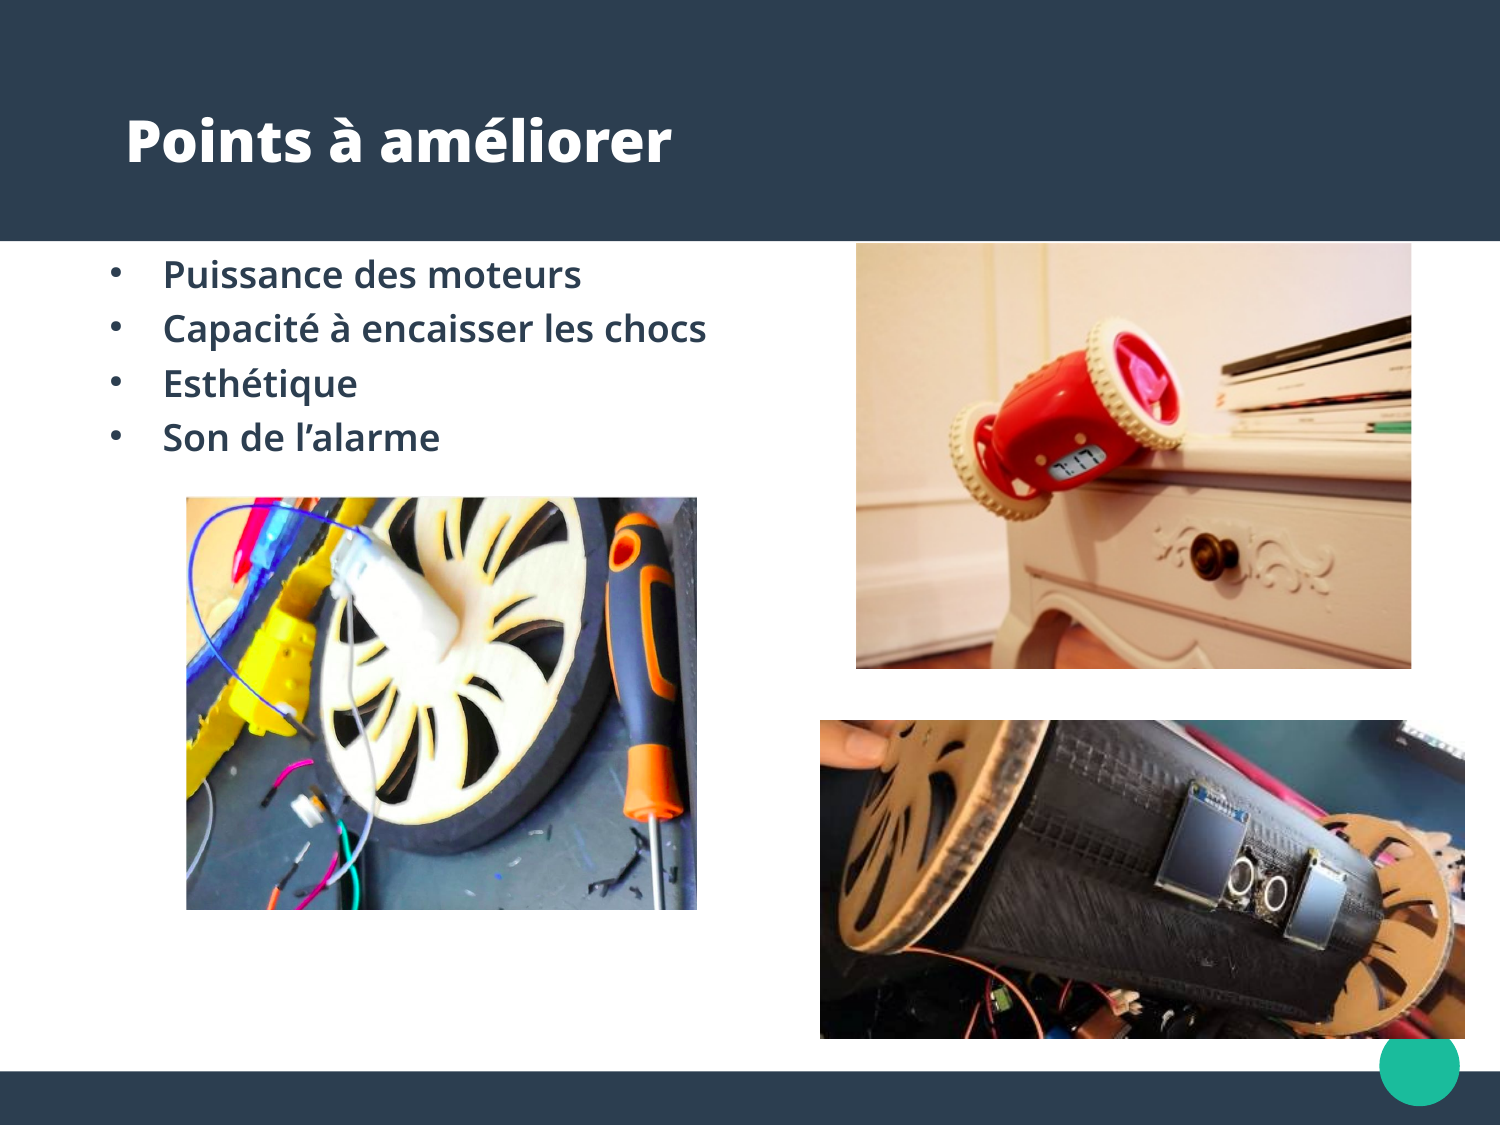

# Points à améliorer
Puissance des moteurs
Capacité à encaisser les chocs
Esthétique
Son de l’alarme